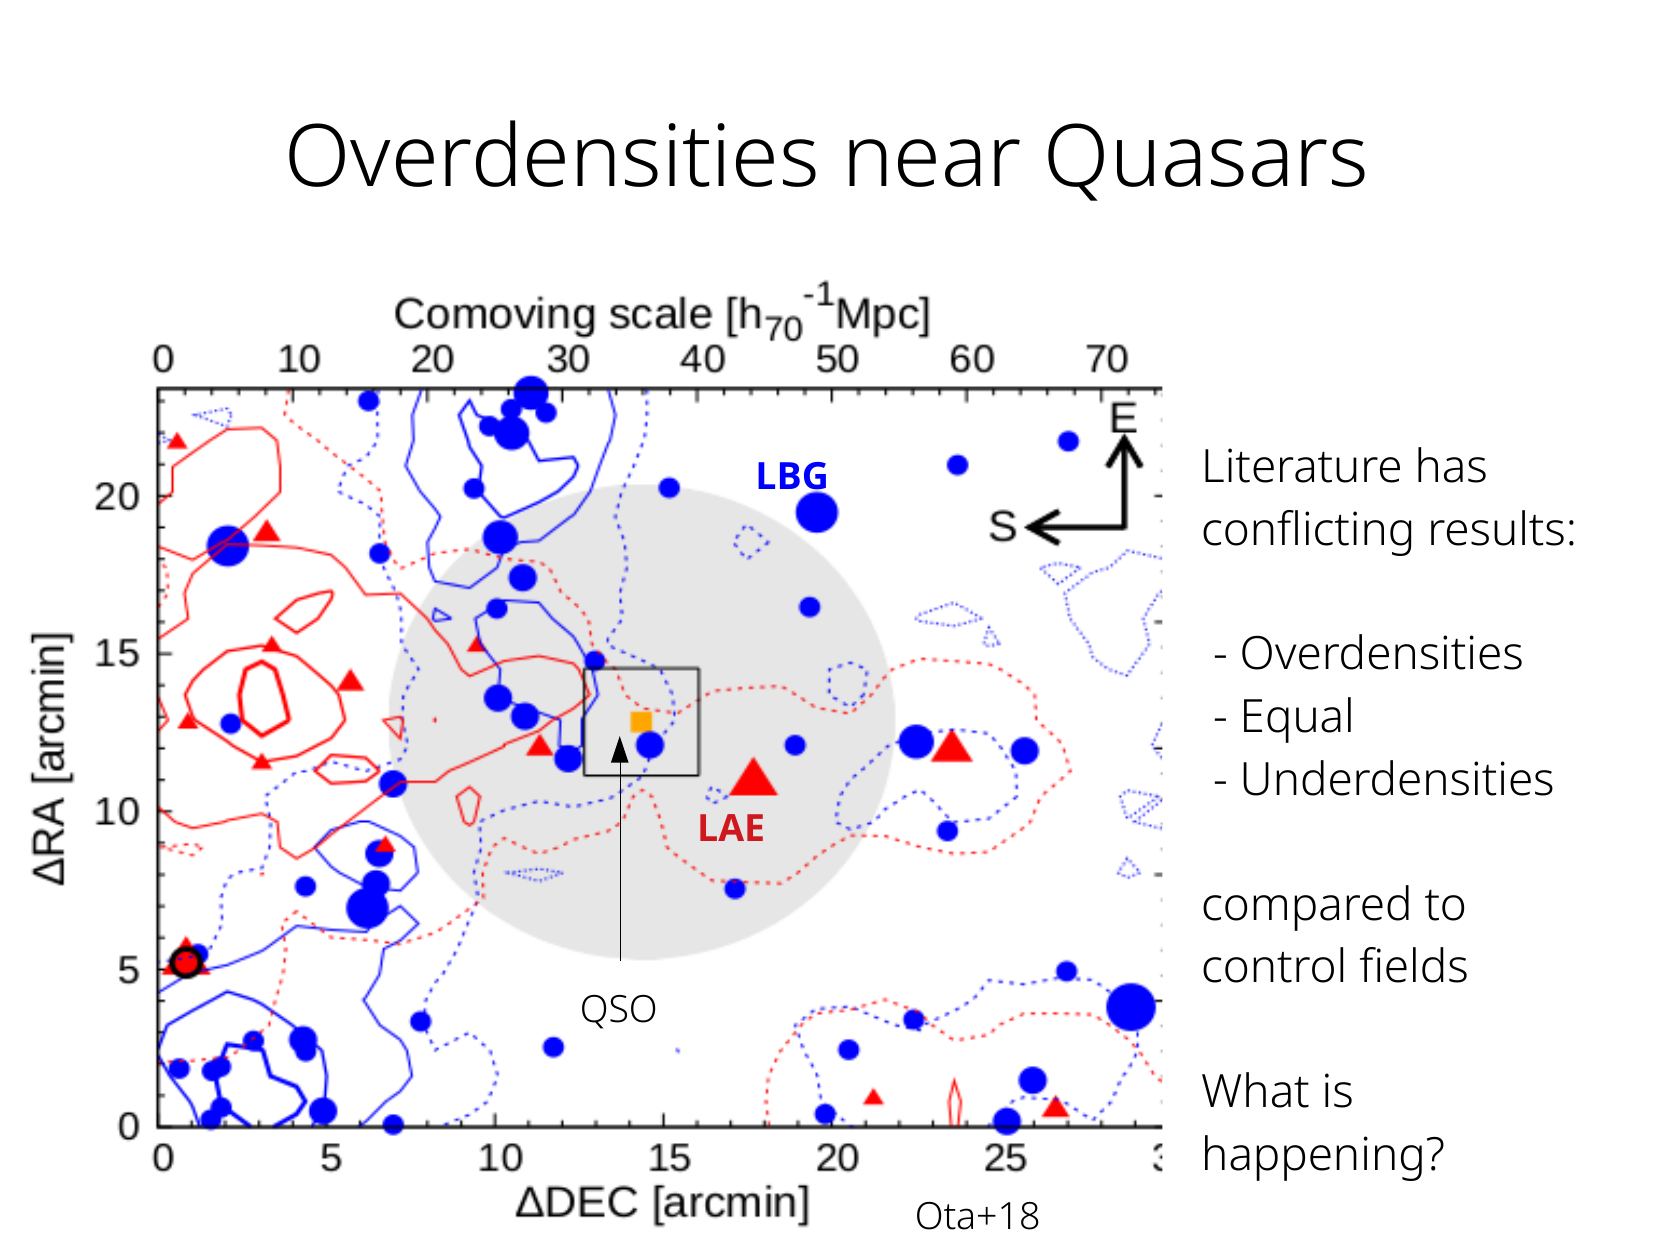

# Overdensities near Quasars
Literature has conflicting results:
 - Overdensities
 - Equal
 - Underdensities
compared to control fields
What is happening?
LBG
LAE
QSO
Ota+18